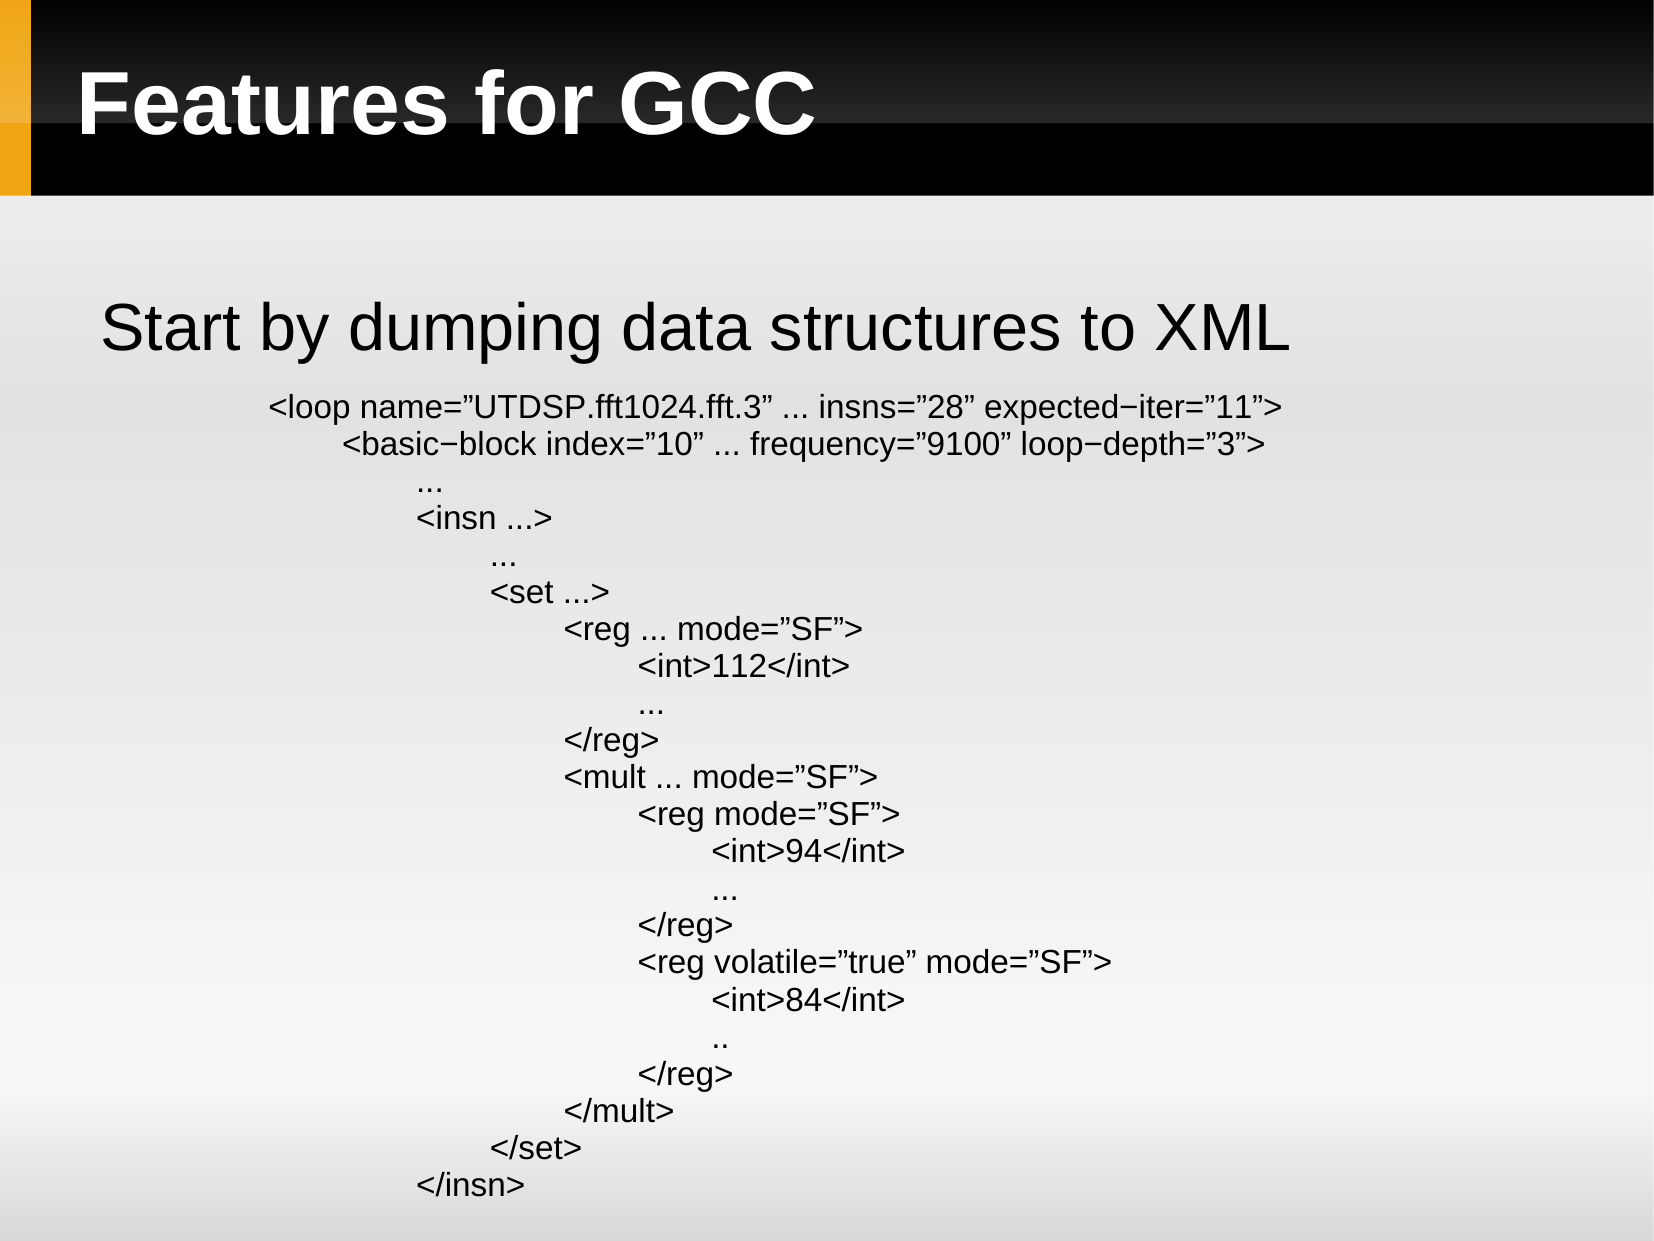

# Features for GCC
Start by dumping data structures to XML
<loop name=”UTDSP.fft1024.fft.3” ... insns=”28” expected−iter=”11”>
	<basic−block index=”10” ... frequency=”9100” loop−depth=”3”>
		...
		<insn ...>
			...
			<set ...>
				<reg ... mode=”SF”>
					<int>112</int>
					...
				</reg>
				<mult ... mode=”SF”>
					<reg mode=”SF”>
						<int>94</int>
						...
					</reg>
					<reg volatile=”true” mode=”SF”>
						<int>84</int>
						..
					</reg>
				</mult>
			</set>
		</insn>